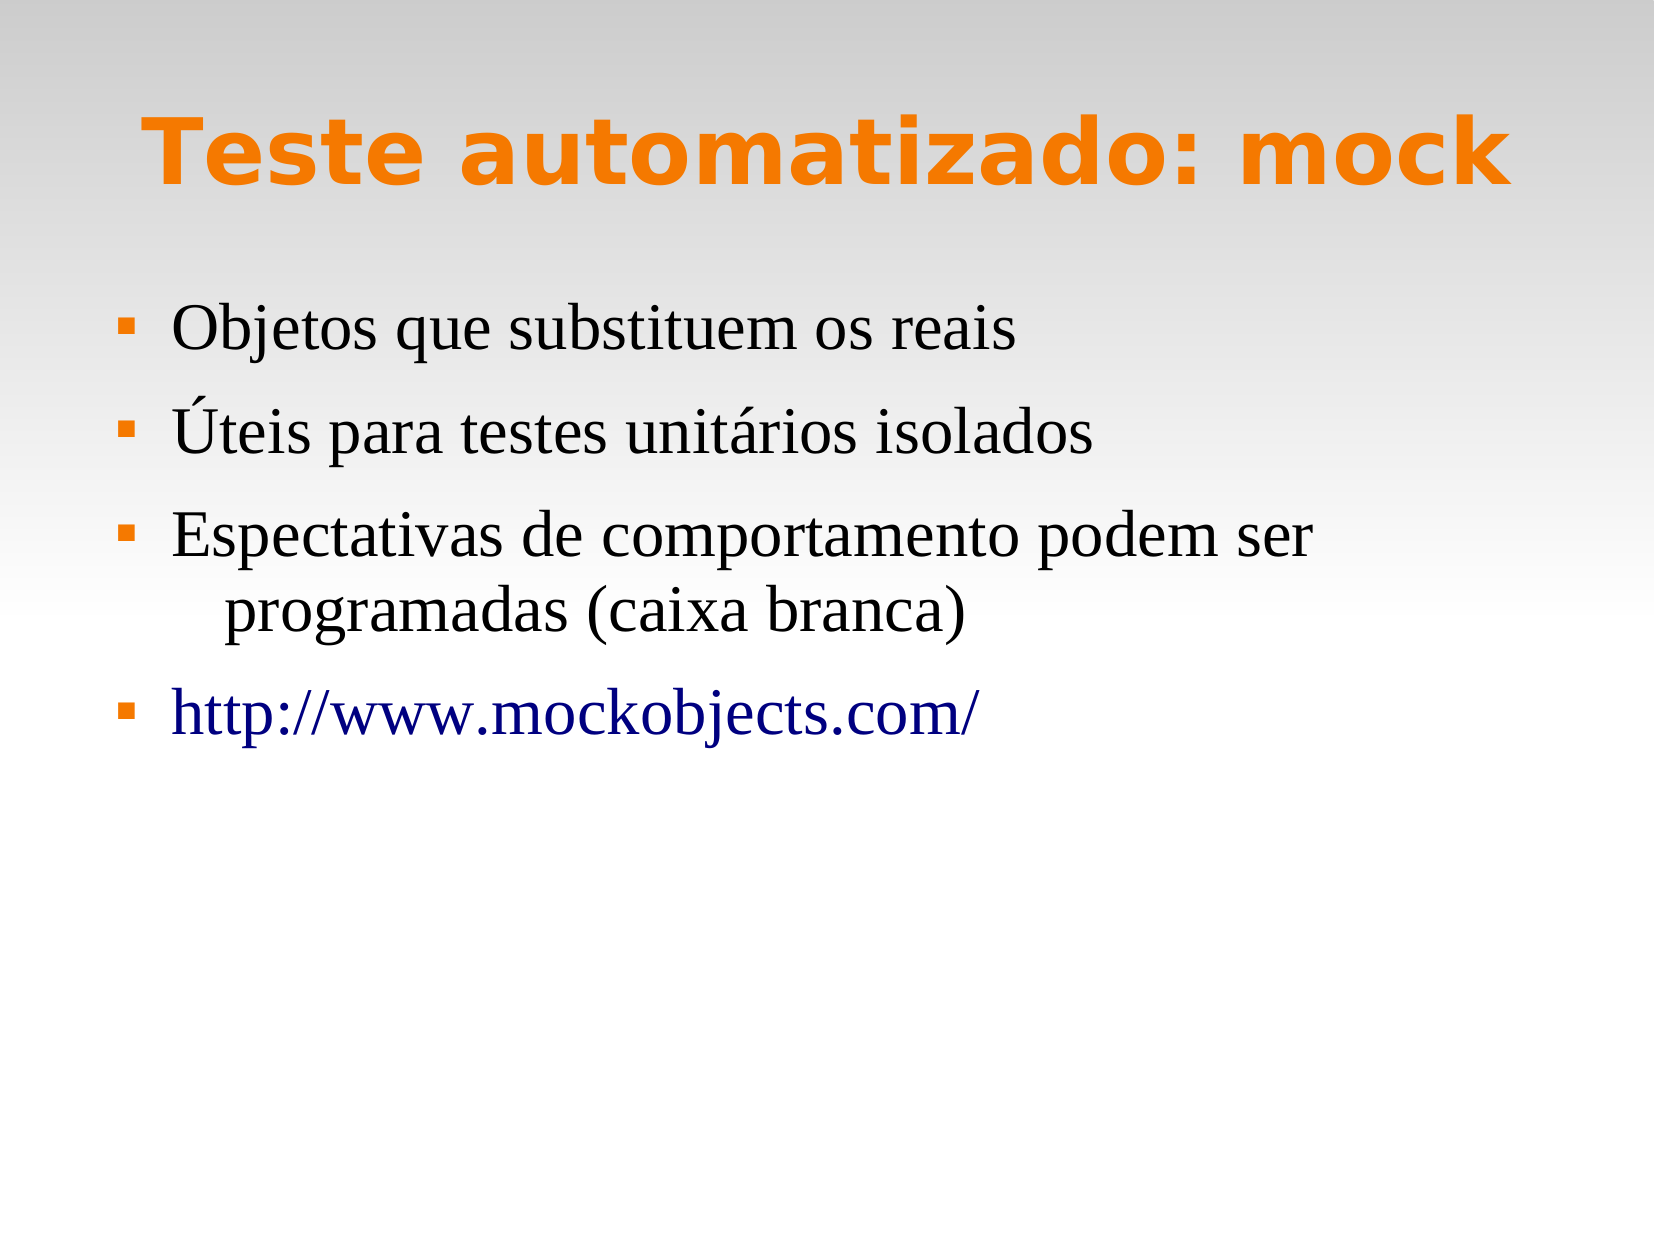

# Teste automatizado: mock
Objetos que substituem os reais
Úteis para testes unitários isolados
Espectativas de comportamento podem ser programadas (caixa branca)
http://www.mockobjects.com/